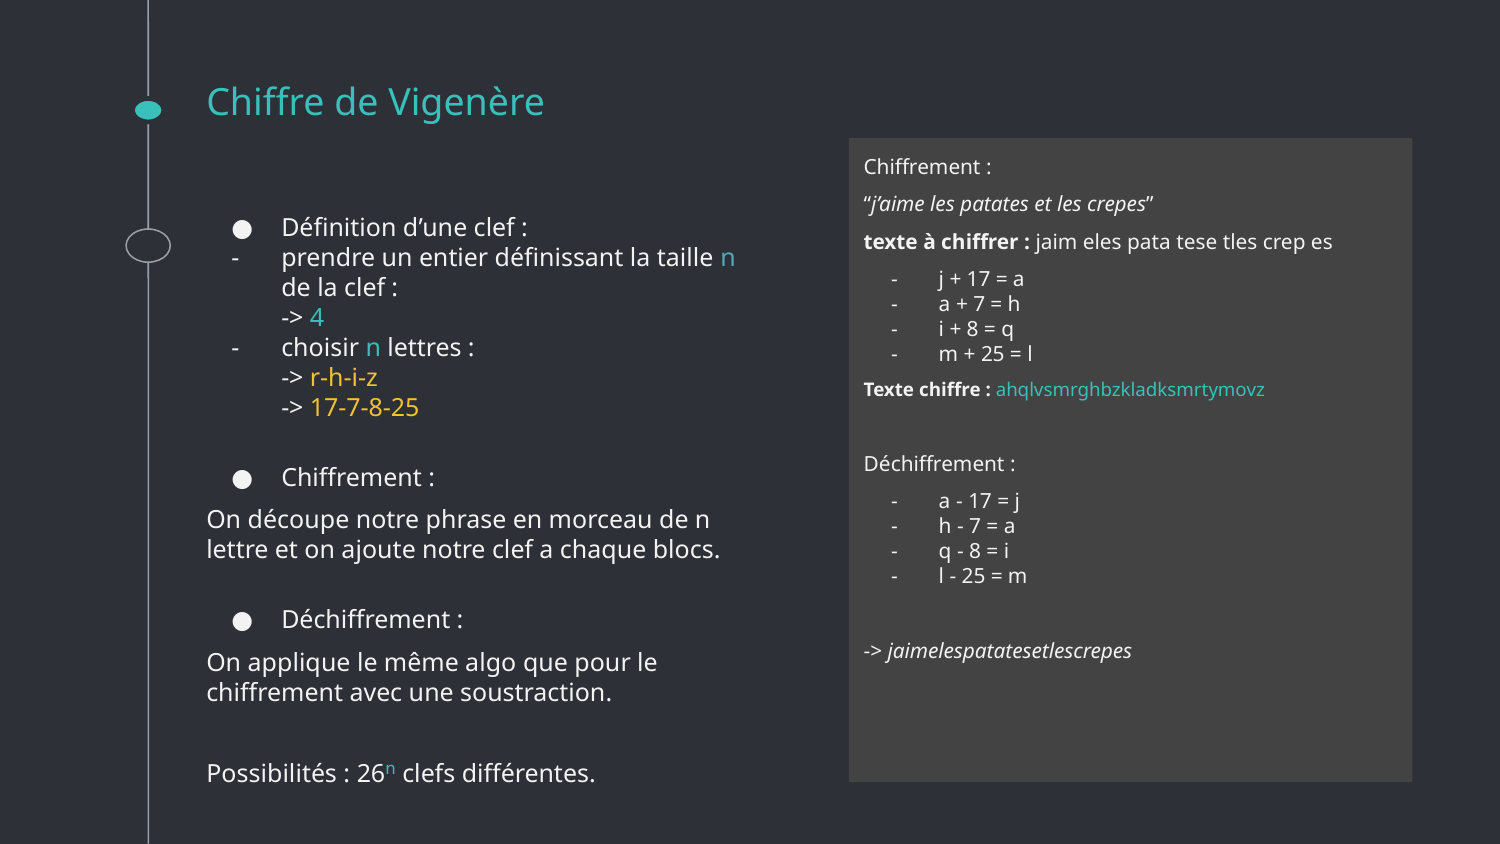

# Chiffre de Vigenère
Chiffrement :
“j’aime les patates et les crepes”
texte à chiffrer : jaim eles pata tese tles crep es
j + 17 = a
a + 7 = h
i + 8 = q
m + 25 = l
Texte chiffre : ahqlvsmrghbzkladksmrtymovz
Déchiffrement :
a - 17 = j
h - 7 = a
q - 8 = i
l - 25 = m
-> jaimelespatatesetlescrepes
Définition d’une clef :
prendre un entier définissant la taille n de la clef :
-> 4
choisir n lettres :
-> r-h-i-z
-> 17-7-8-25
Chiffrement :
On découpe notre phrase en morceau de n lettre et on ajoute notre clef a chaque blocs.
Déchiffrement :
On applique le même algo que pour le chiffrement avec une soustraction.
Possibilités : 26n clefs différentes.